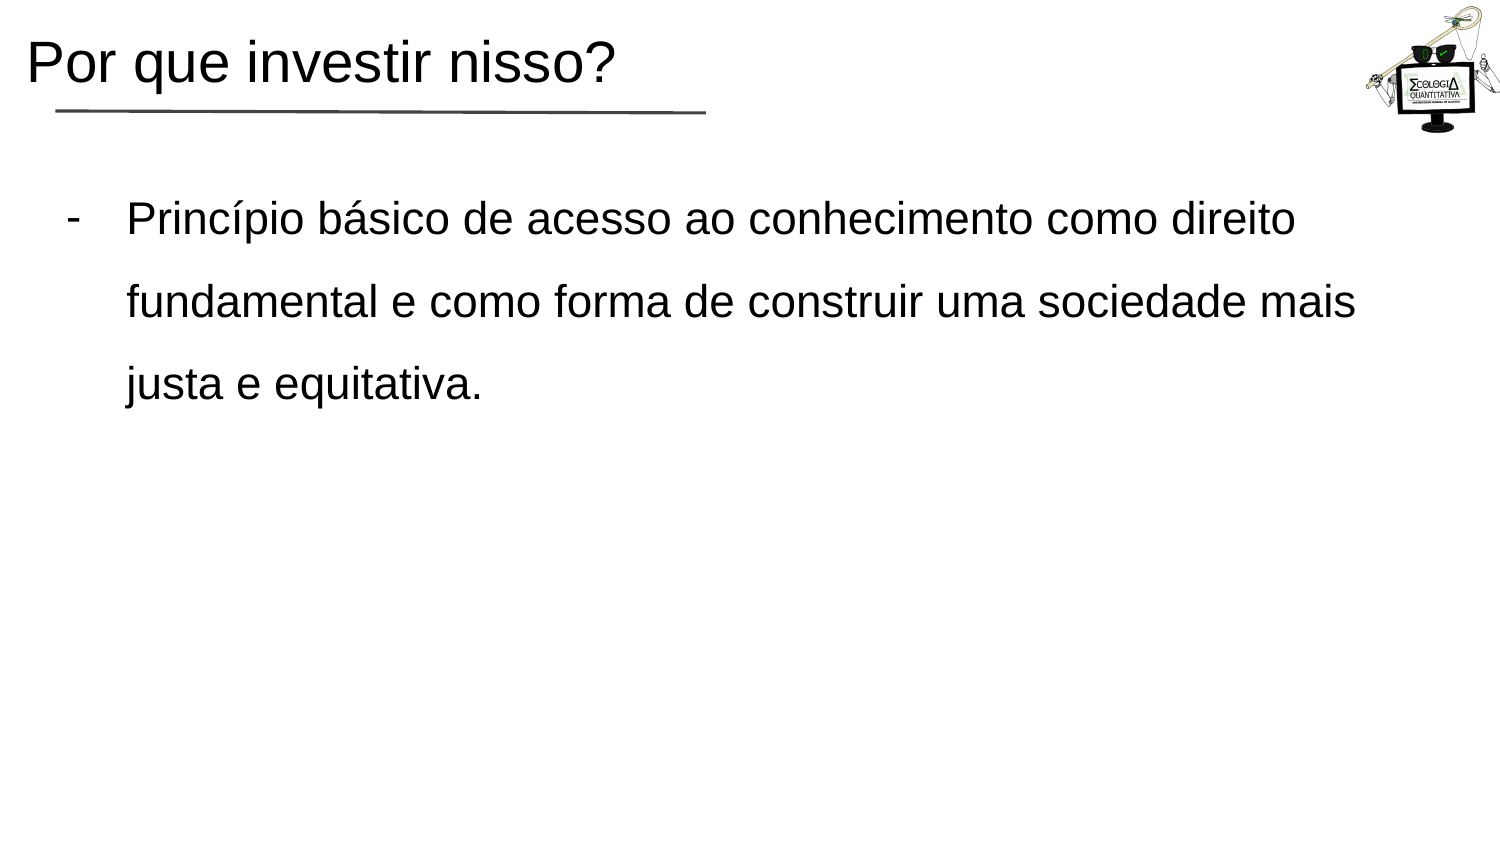

Por que investir nisso?
Princípio básico de acesso ao conhecimento como direito fundamental e como forma de construir uma sociedade mais justa e equitativa.